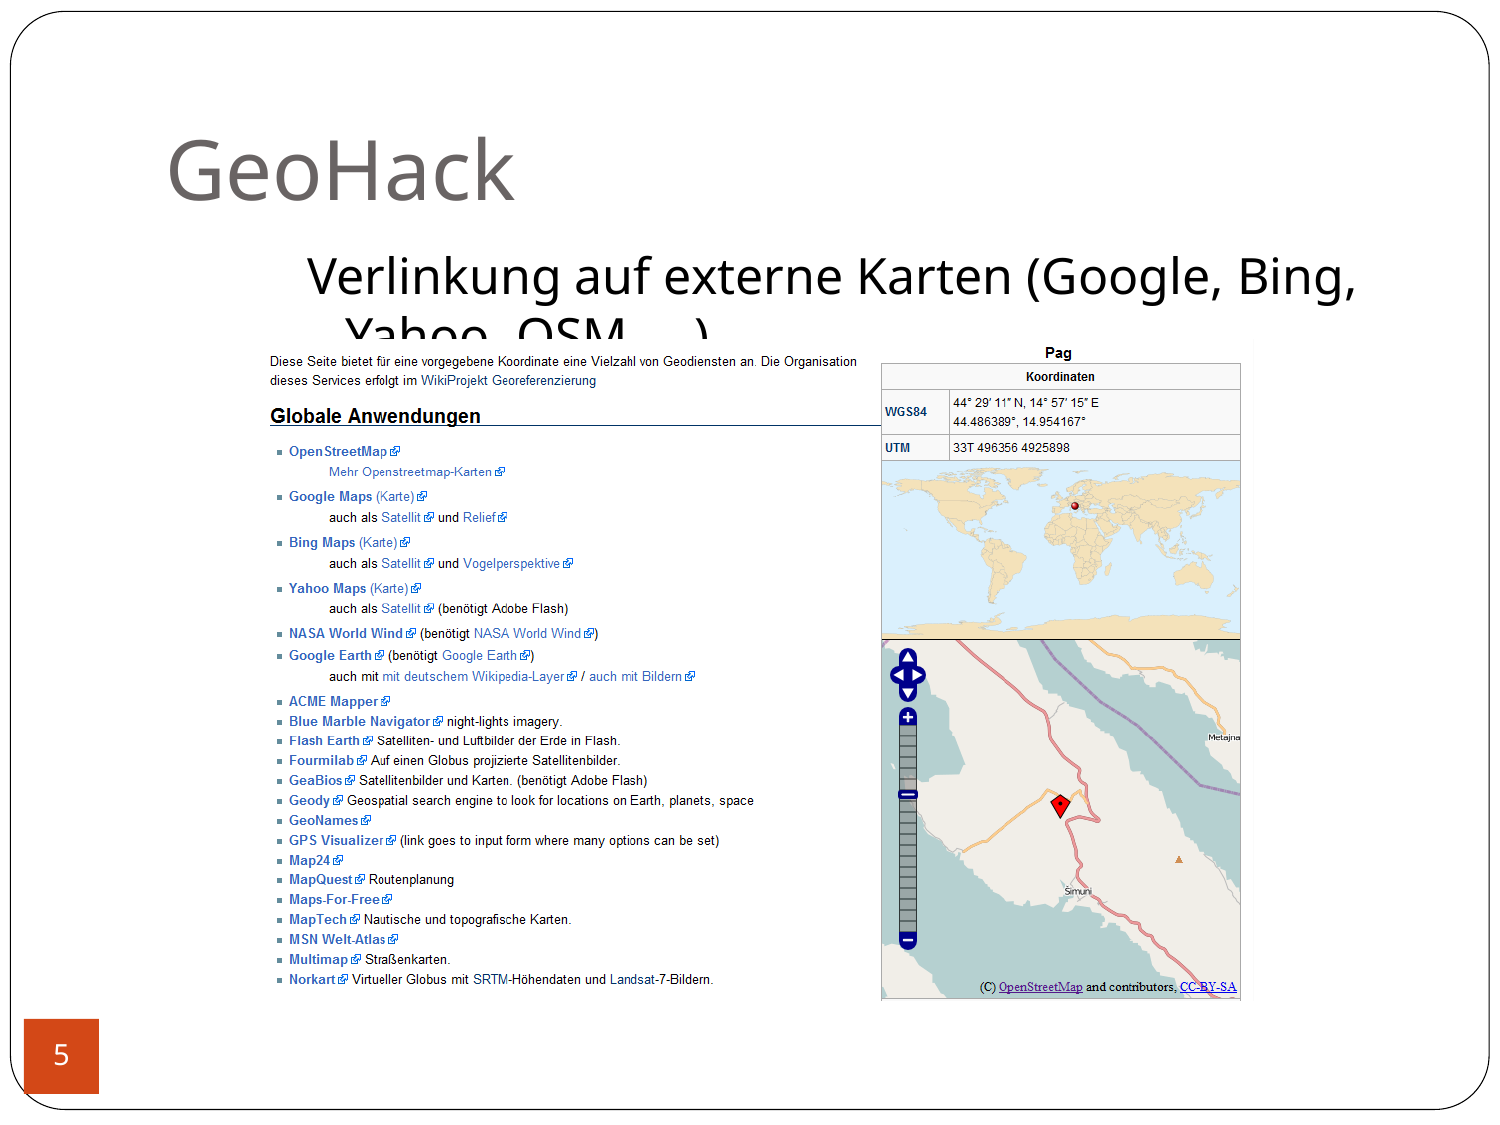

# GeoHack
Verlinkung auf externe Karten (Google, Bing, Yahoo, OSM, …)